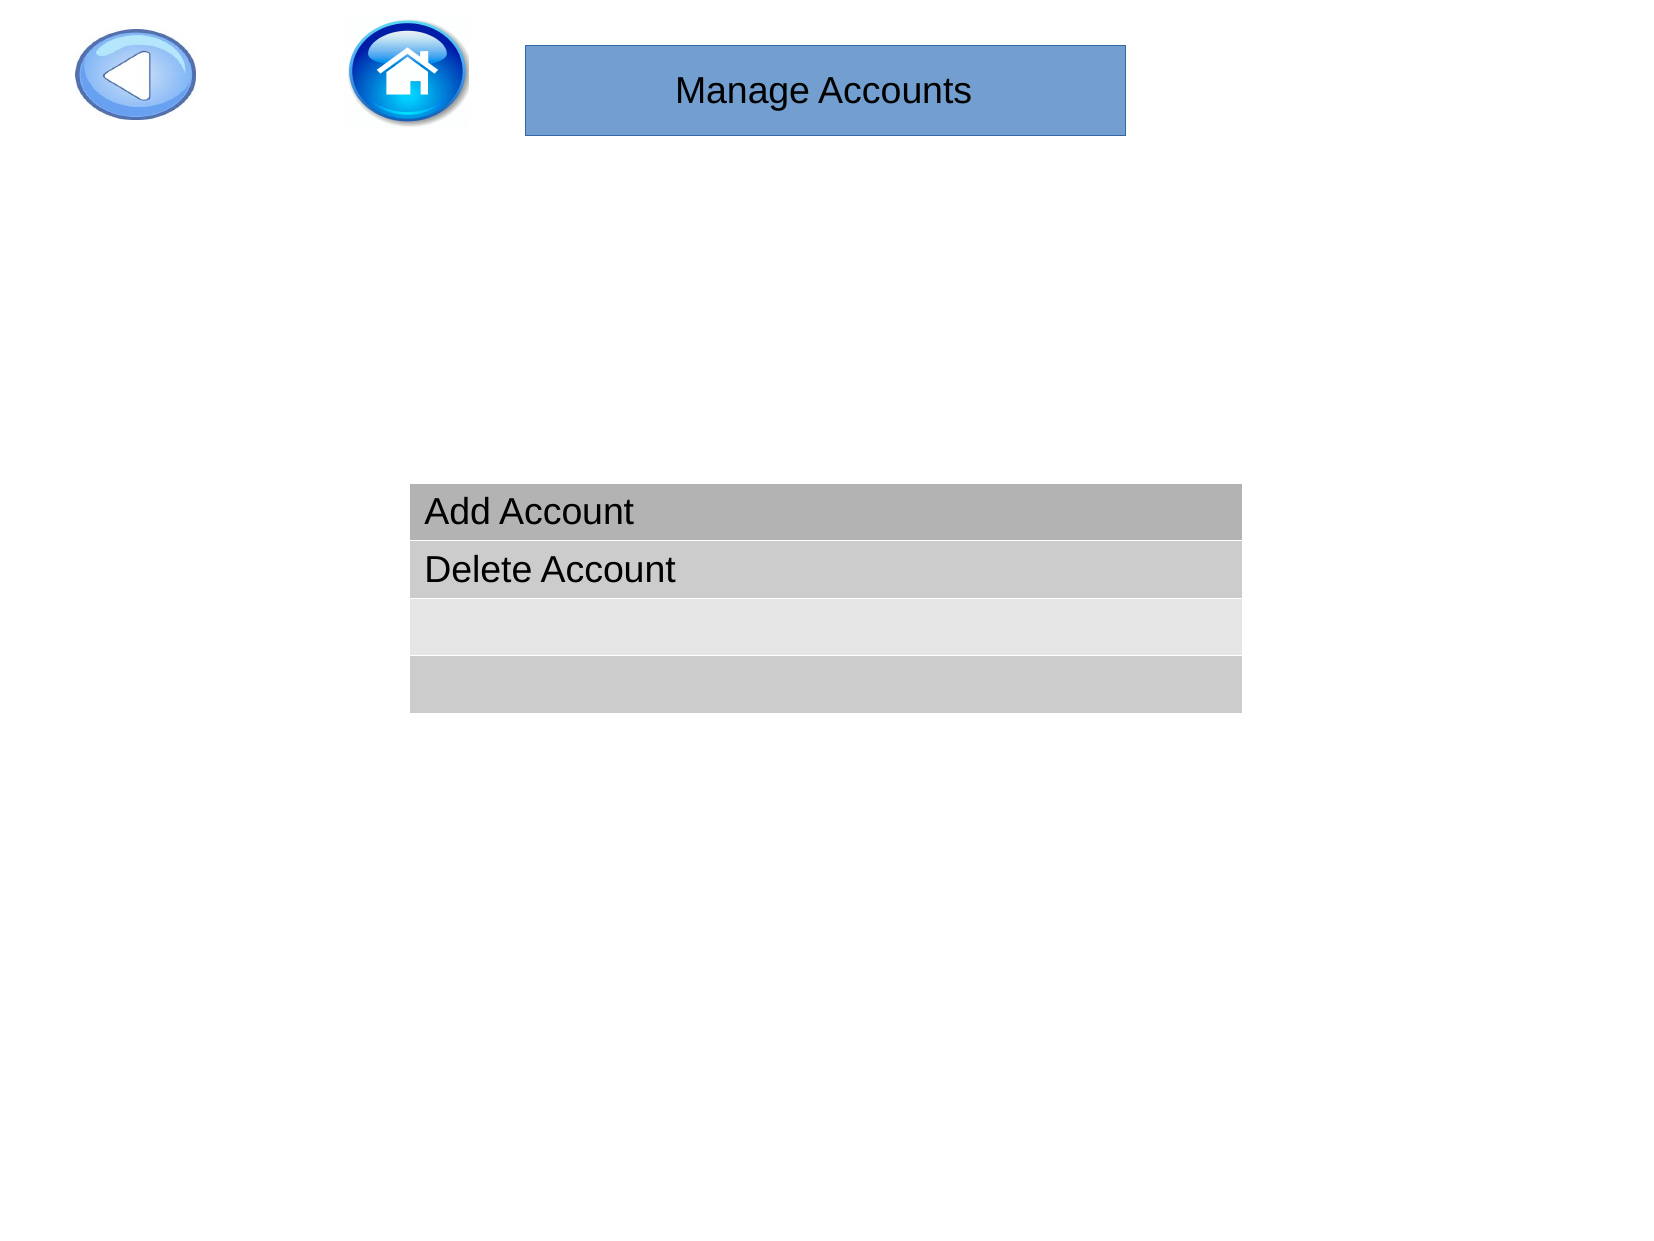

Manage Accounts
| Add Account |
| --- |
| Delete Account |
| |
| |